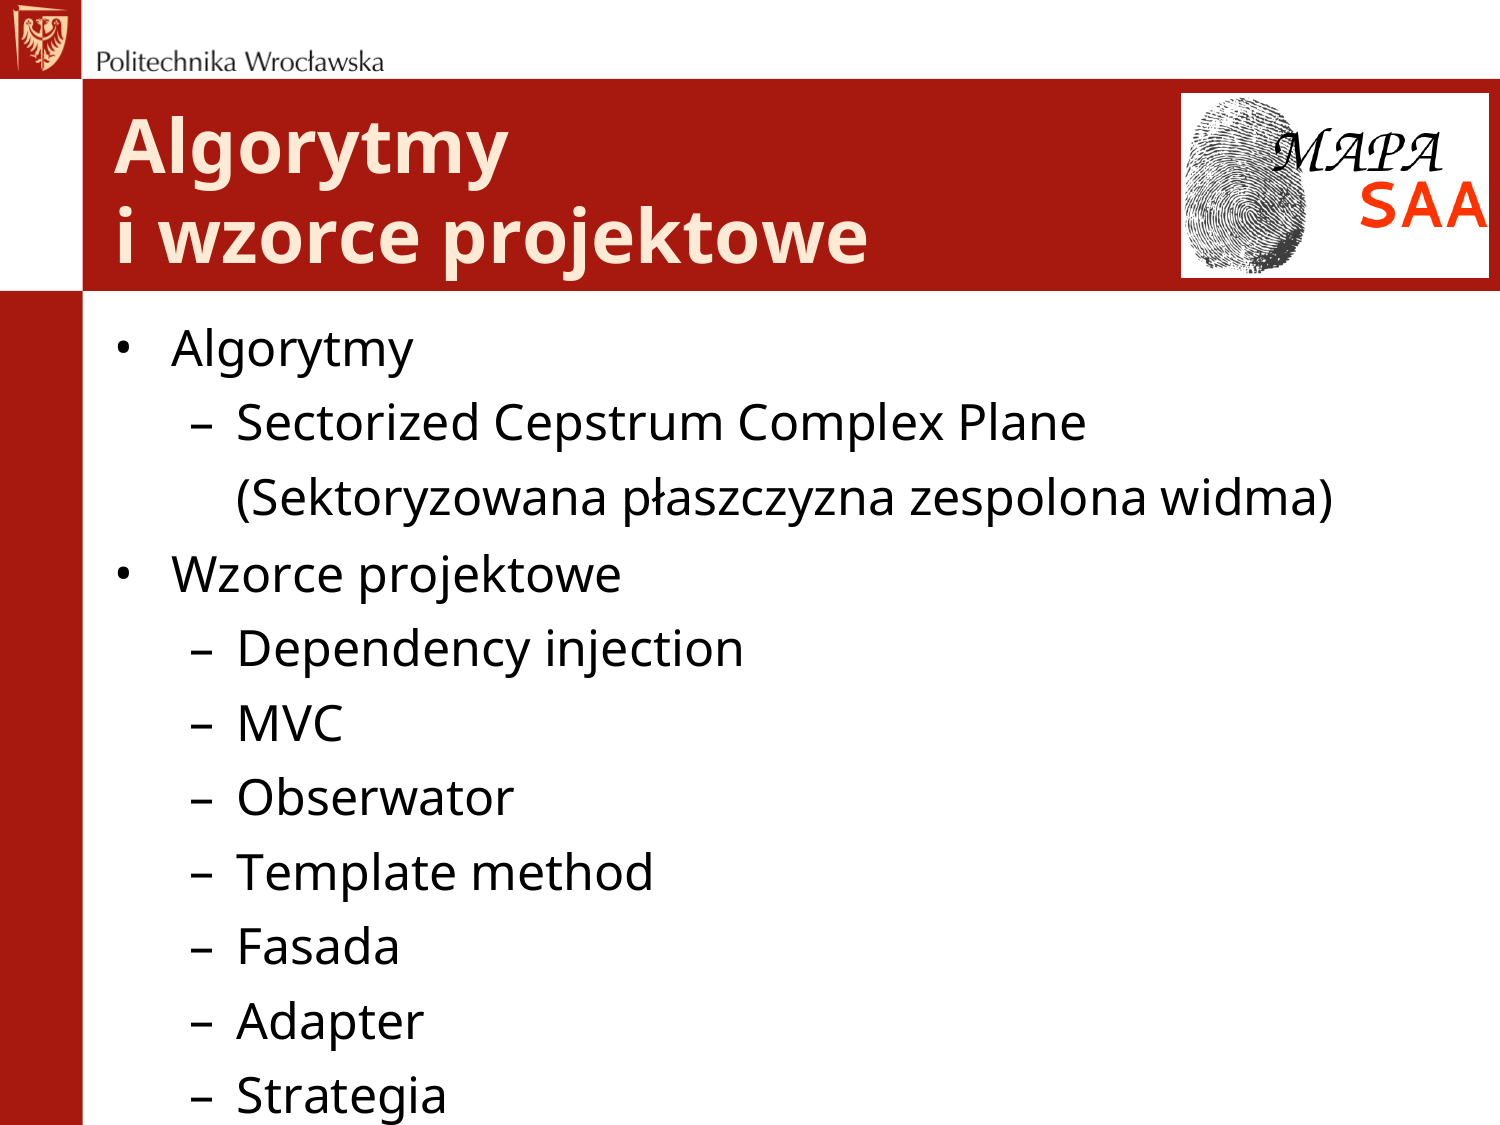

# Algorytmy i wzorce projektowe
Algorytmy
Sectorized Cepstrum Complex Plane
(Sektoryzowana płaszczyzna zespolona widma)
Wzorce projektowe
Dependency injection
MVC
Obserwator
Template method
Fasada
Adapter
Strategia